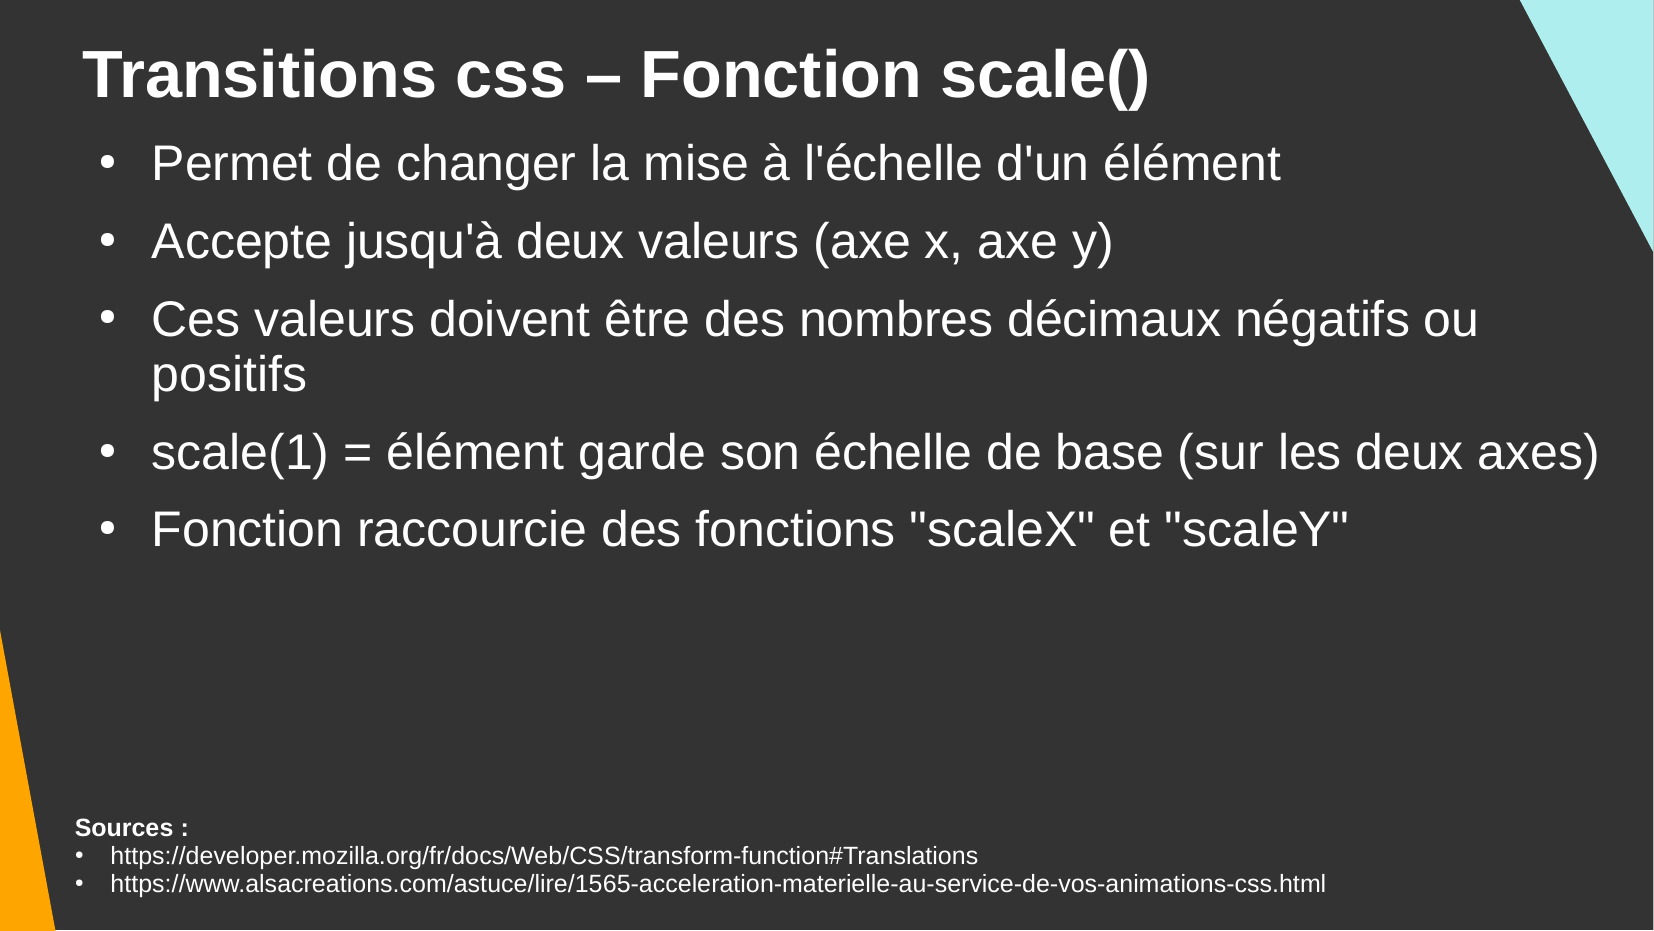

# Transitions css – Fonction scale()
Permet de changer la mise à l'échelle d'un élément
Accepte jusqu'à deux valeurs (axe x, axe y)
Ces valeurs doivent être des nombres décimaux négatifs ou positifs
scale(1) = élément garde son échelle de base (sur les deux axes)
Fonction raccourcie des fonctions "scaleX" et "scaleY"
Sources :
https://developer.mozilla.org/fr/docs/Web/CSS/transform-function#Translations
https://www.alsacreations.com/astuce/lire/1565-acceleration-materielle-au-service-de-vos-animations-css.html